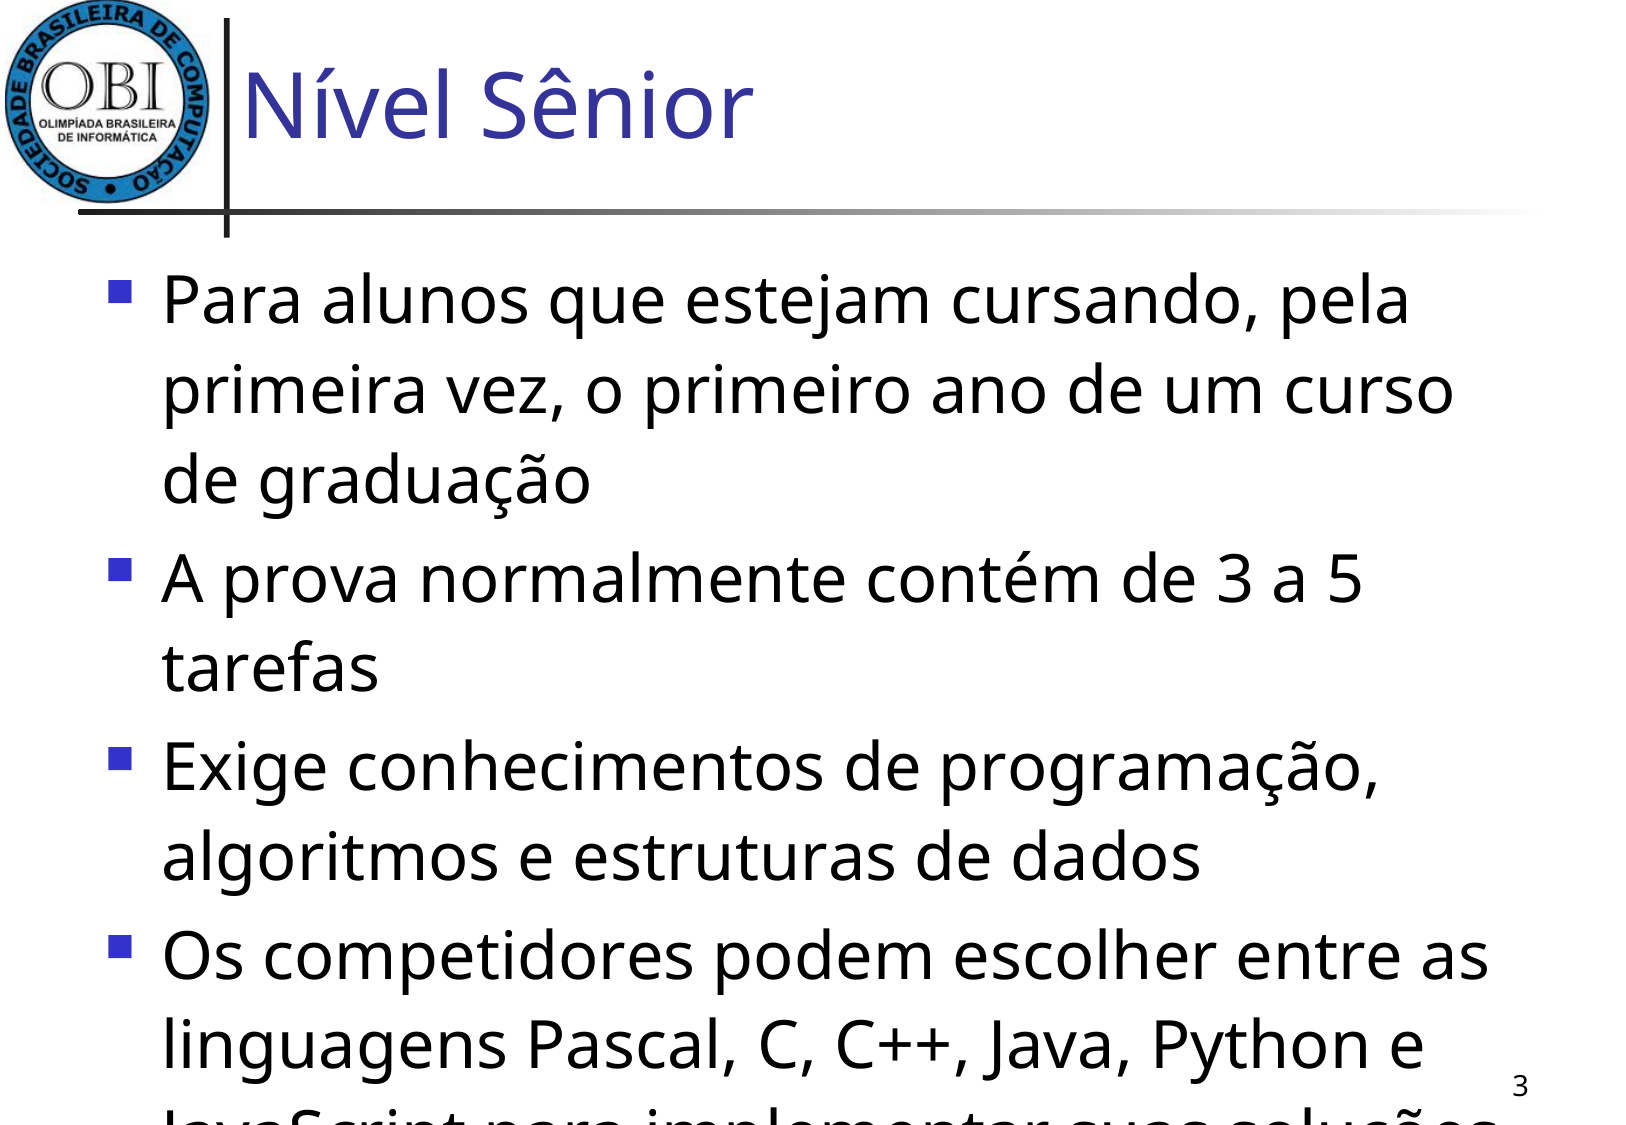

# Nível Sênior
Para alunos que estejam cursando, pela primeira vez, o primeiro ano de um curso de graduação
A prova normalmente contém de 3 a 5 tarefas
Exige conhecimentos de programação, algoritmos e estruturas de dados
Os competidores podem escolher entre as linguagens Pascal, C, C++, Java, Python e JavaScript para implementar suas soluções